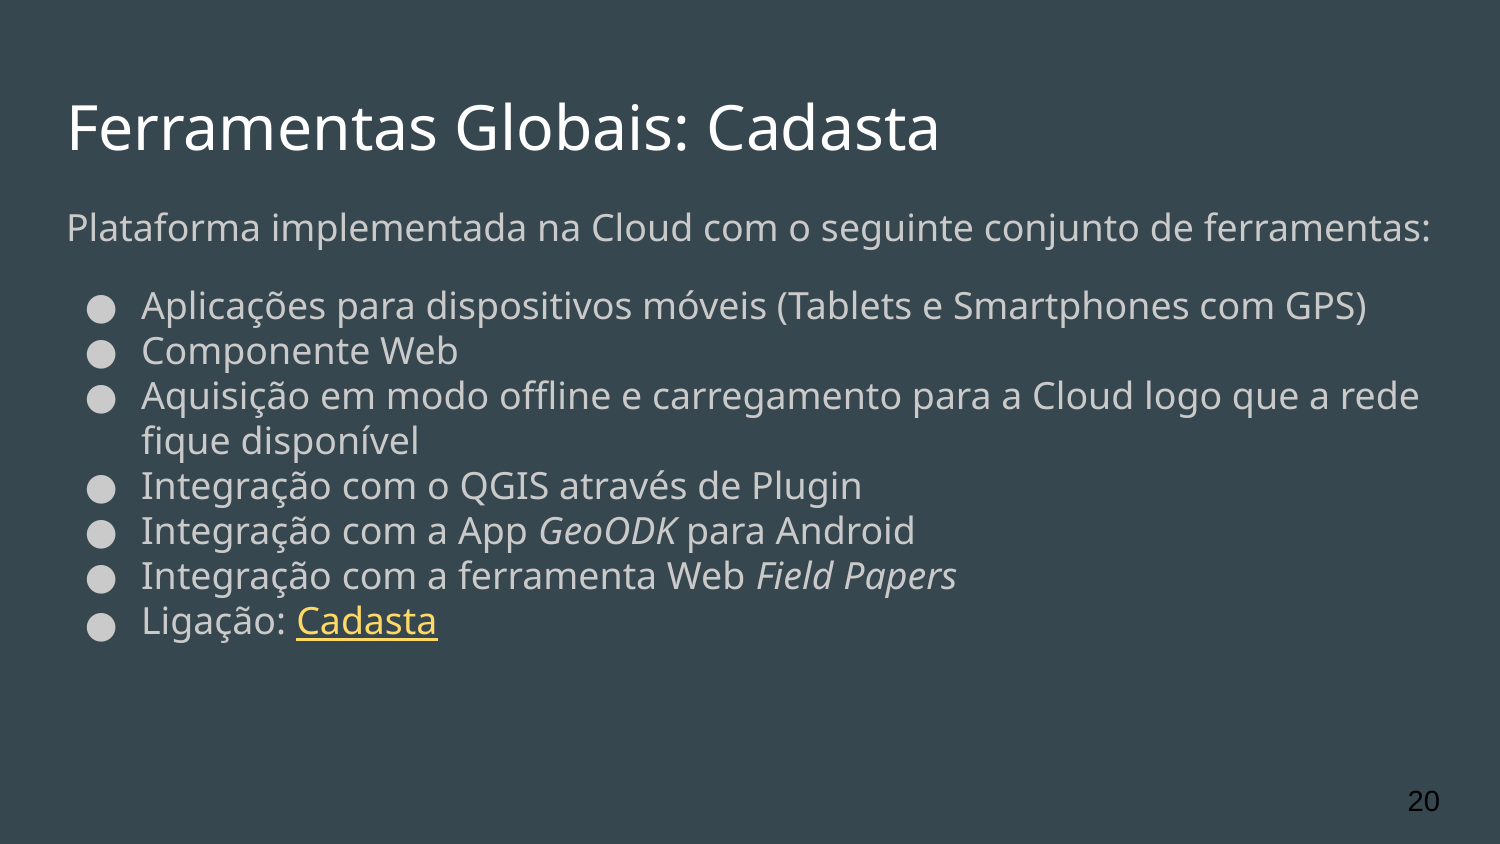

# Ferramentas Globais: Cadasta
Plataforma implementada na Cloud com o seguinte conjunto de ferramentas:
Aplicações para dispositivos móveis (Tablets e Smartphones com GPS)
Componente Web
Aquisição em modo offline e carregamento para a Cloud logo que a rede fique disponível
Integração com o QGIS através de Plugin
Integração com a App GeoODK para Android
Integração com a ferramenta Web Field Papers
Ligação: Cadasta